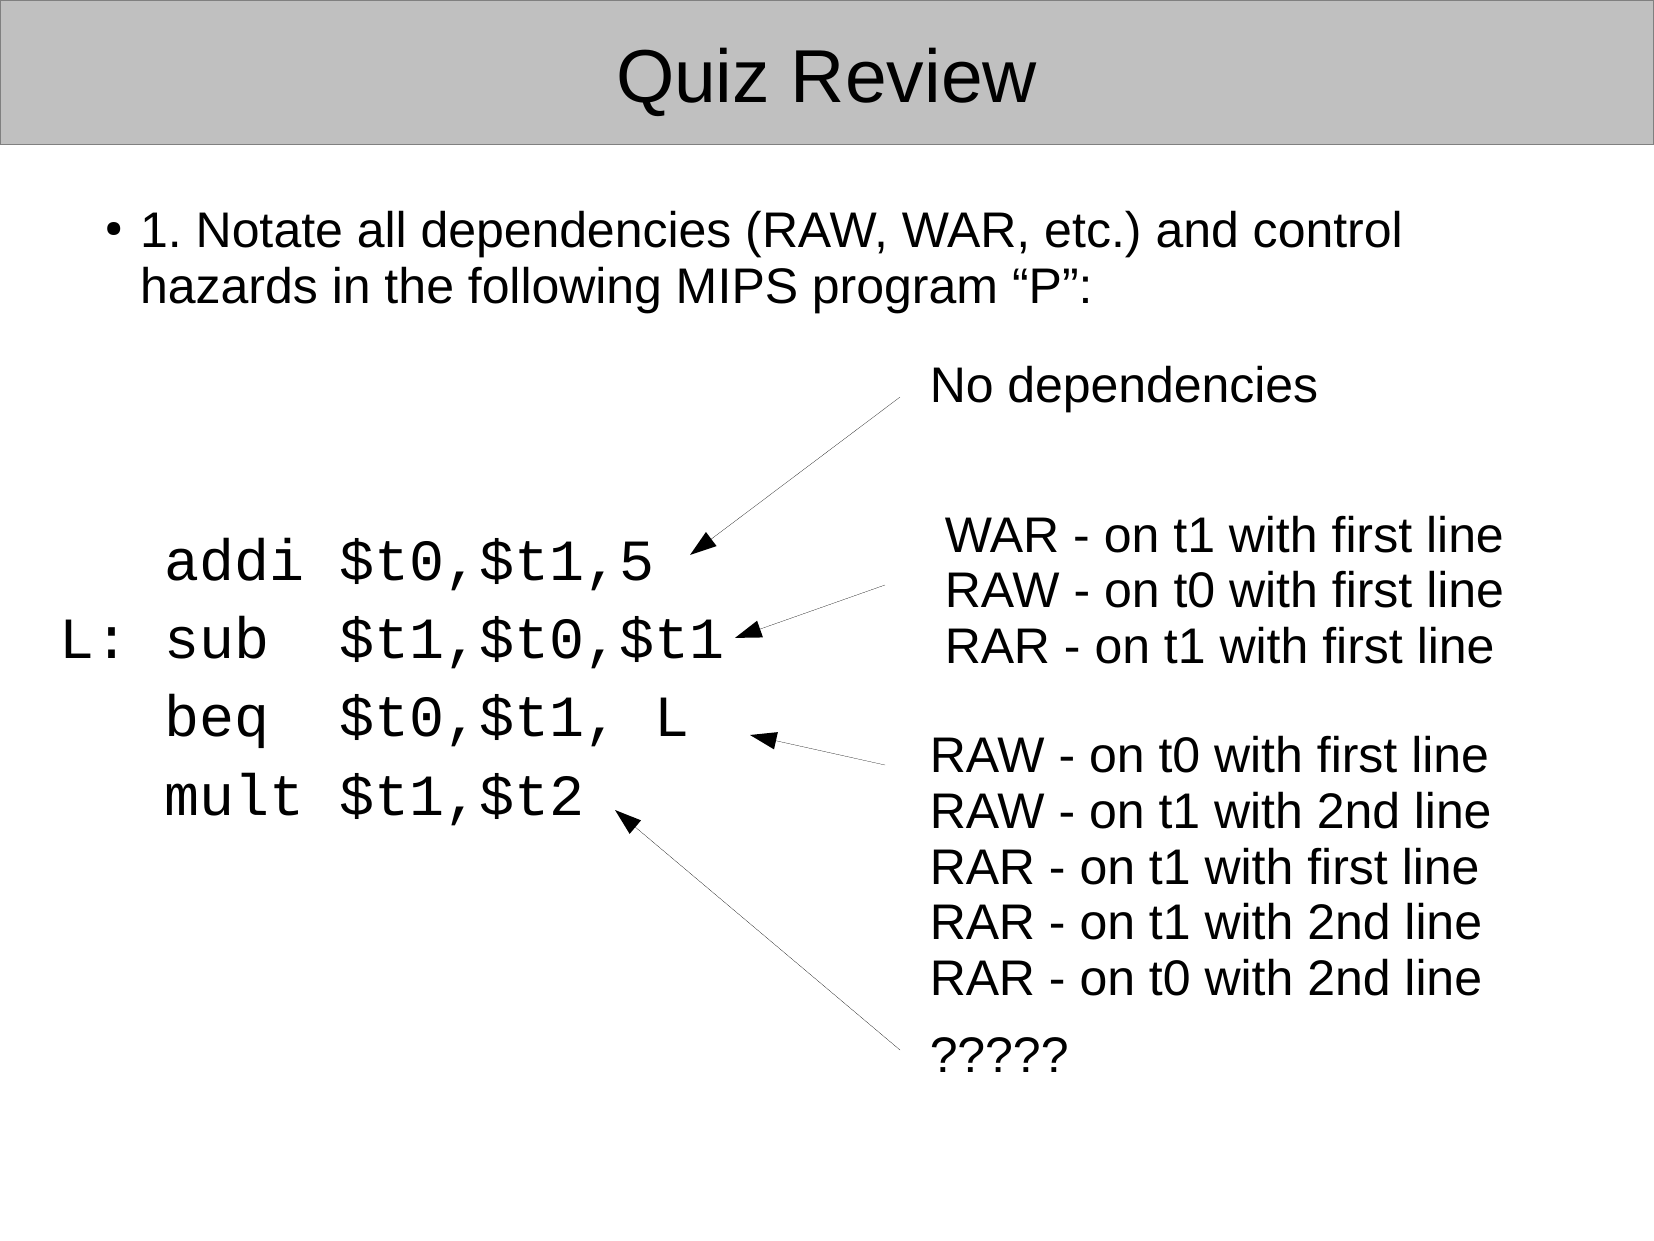

# Quiz Review
1. Notate all dependencies (RAW, WAR, etc.) and control hazards in the following MIPS program “P”:
No dependencies
WAR - on t1 with first line
RAW - on t0 with first line
RAR - on t1 with first line
 addi $t0,$t1,5
L: sub $t1,$t0,$t1
 beq $t0,$t1, L
 mult $t1,$t2
RAW - on t0 with first line
RAW - on t1 with 2nd line
RAR - on t1 with first line
RAR - on t1 with 2nd line
RAR - on t0 with 2nd line
?????